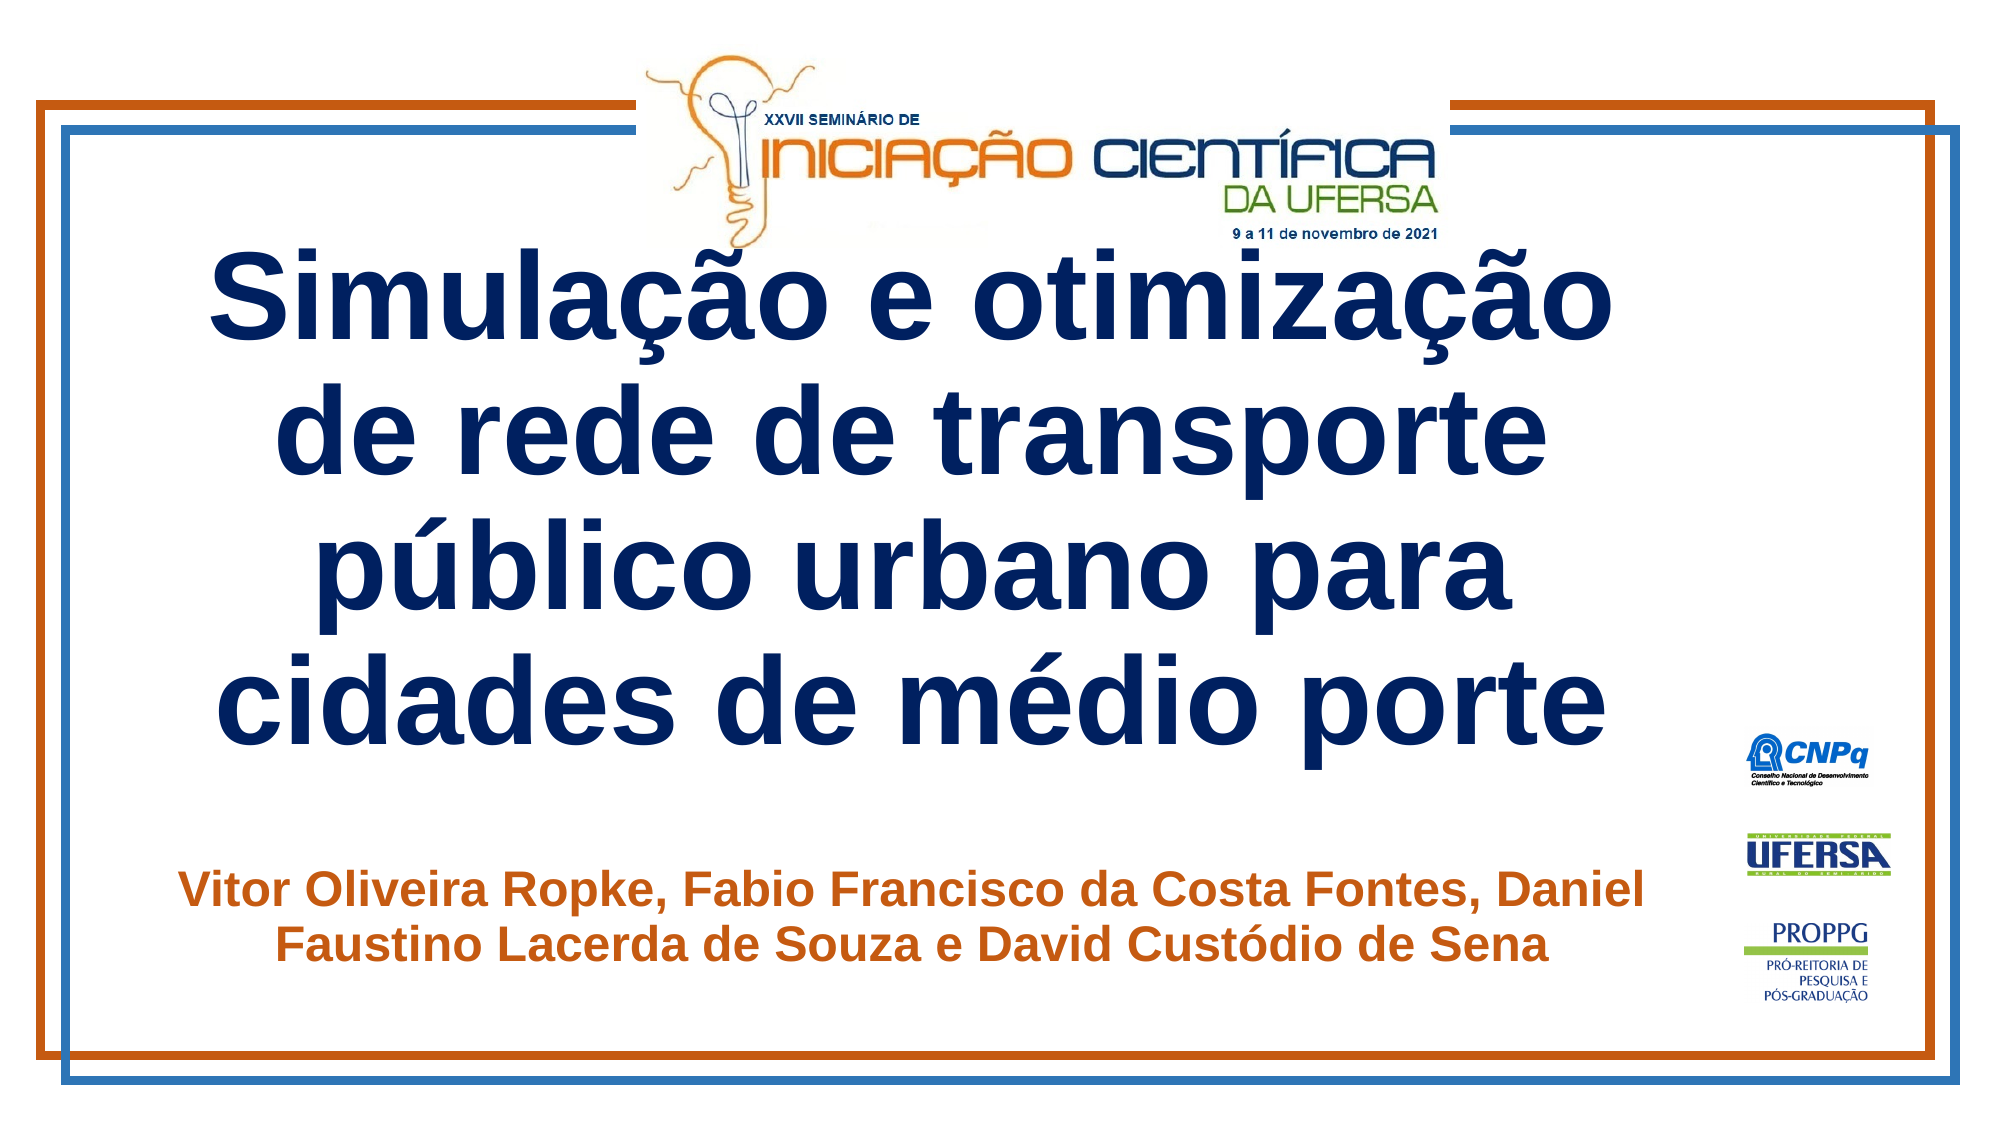

# Simulação e otimização de rede de transporte público urbano para cidades de médio porte
Vitor Oliveira Ropke, Fabio Francisco da Costa Fontes, Daniel Faustino Lacerda de Souza e David Custódio de Sena